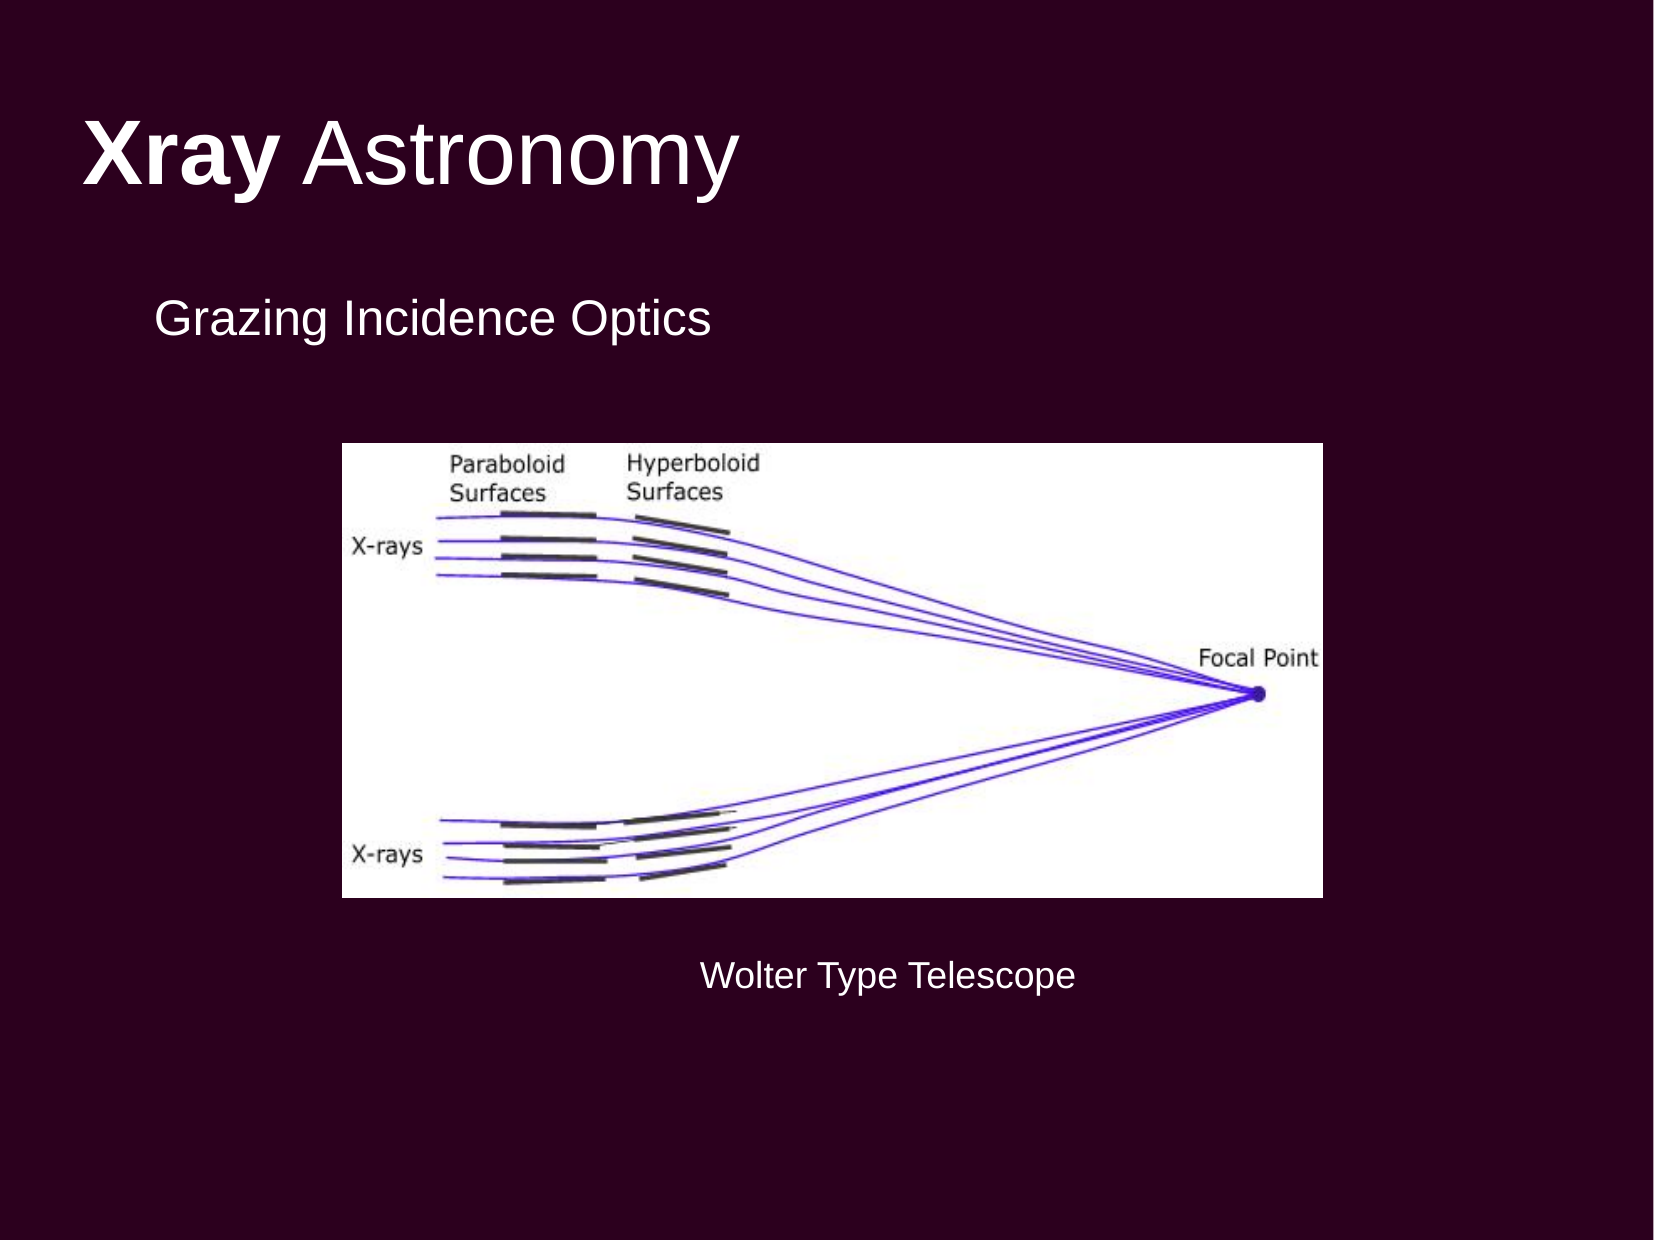

# Xray Astronomy
Grazing Incidence Optics
Wolter Type Telescope